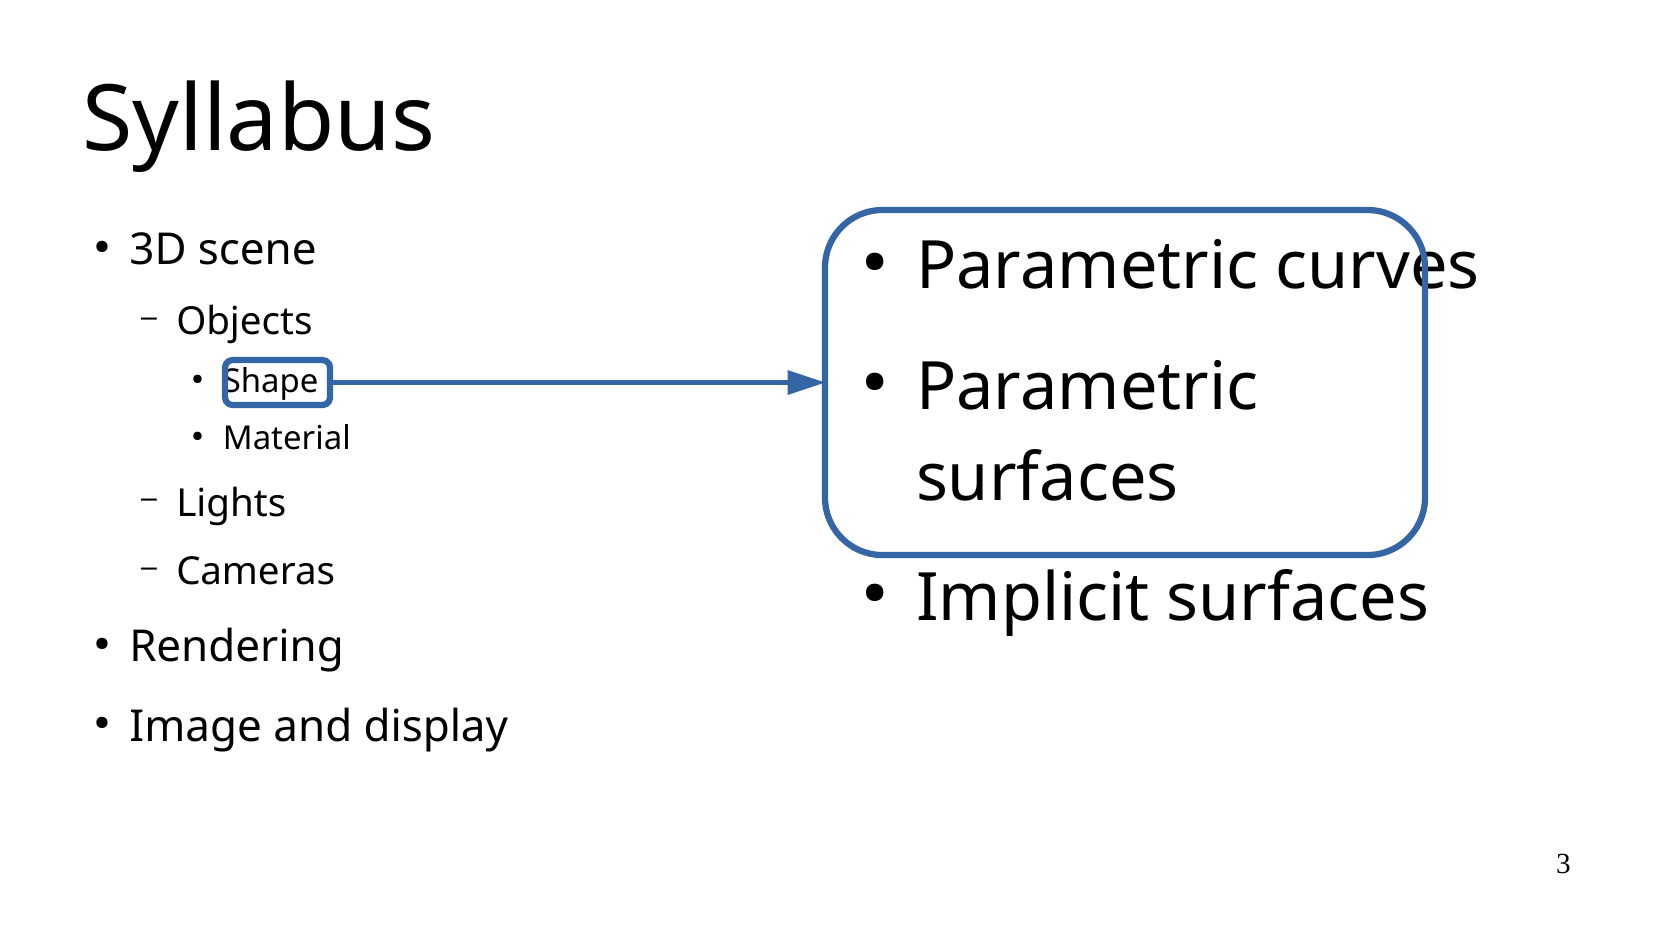

# Syllabus
3D scene
Objects
Shape
Material
Lights
Cameras
Rendering
Image and display
Parametric curves
Parametric surfaces
Implicit surfaces
3